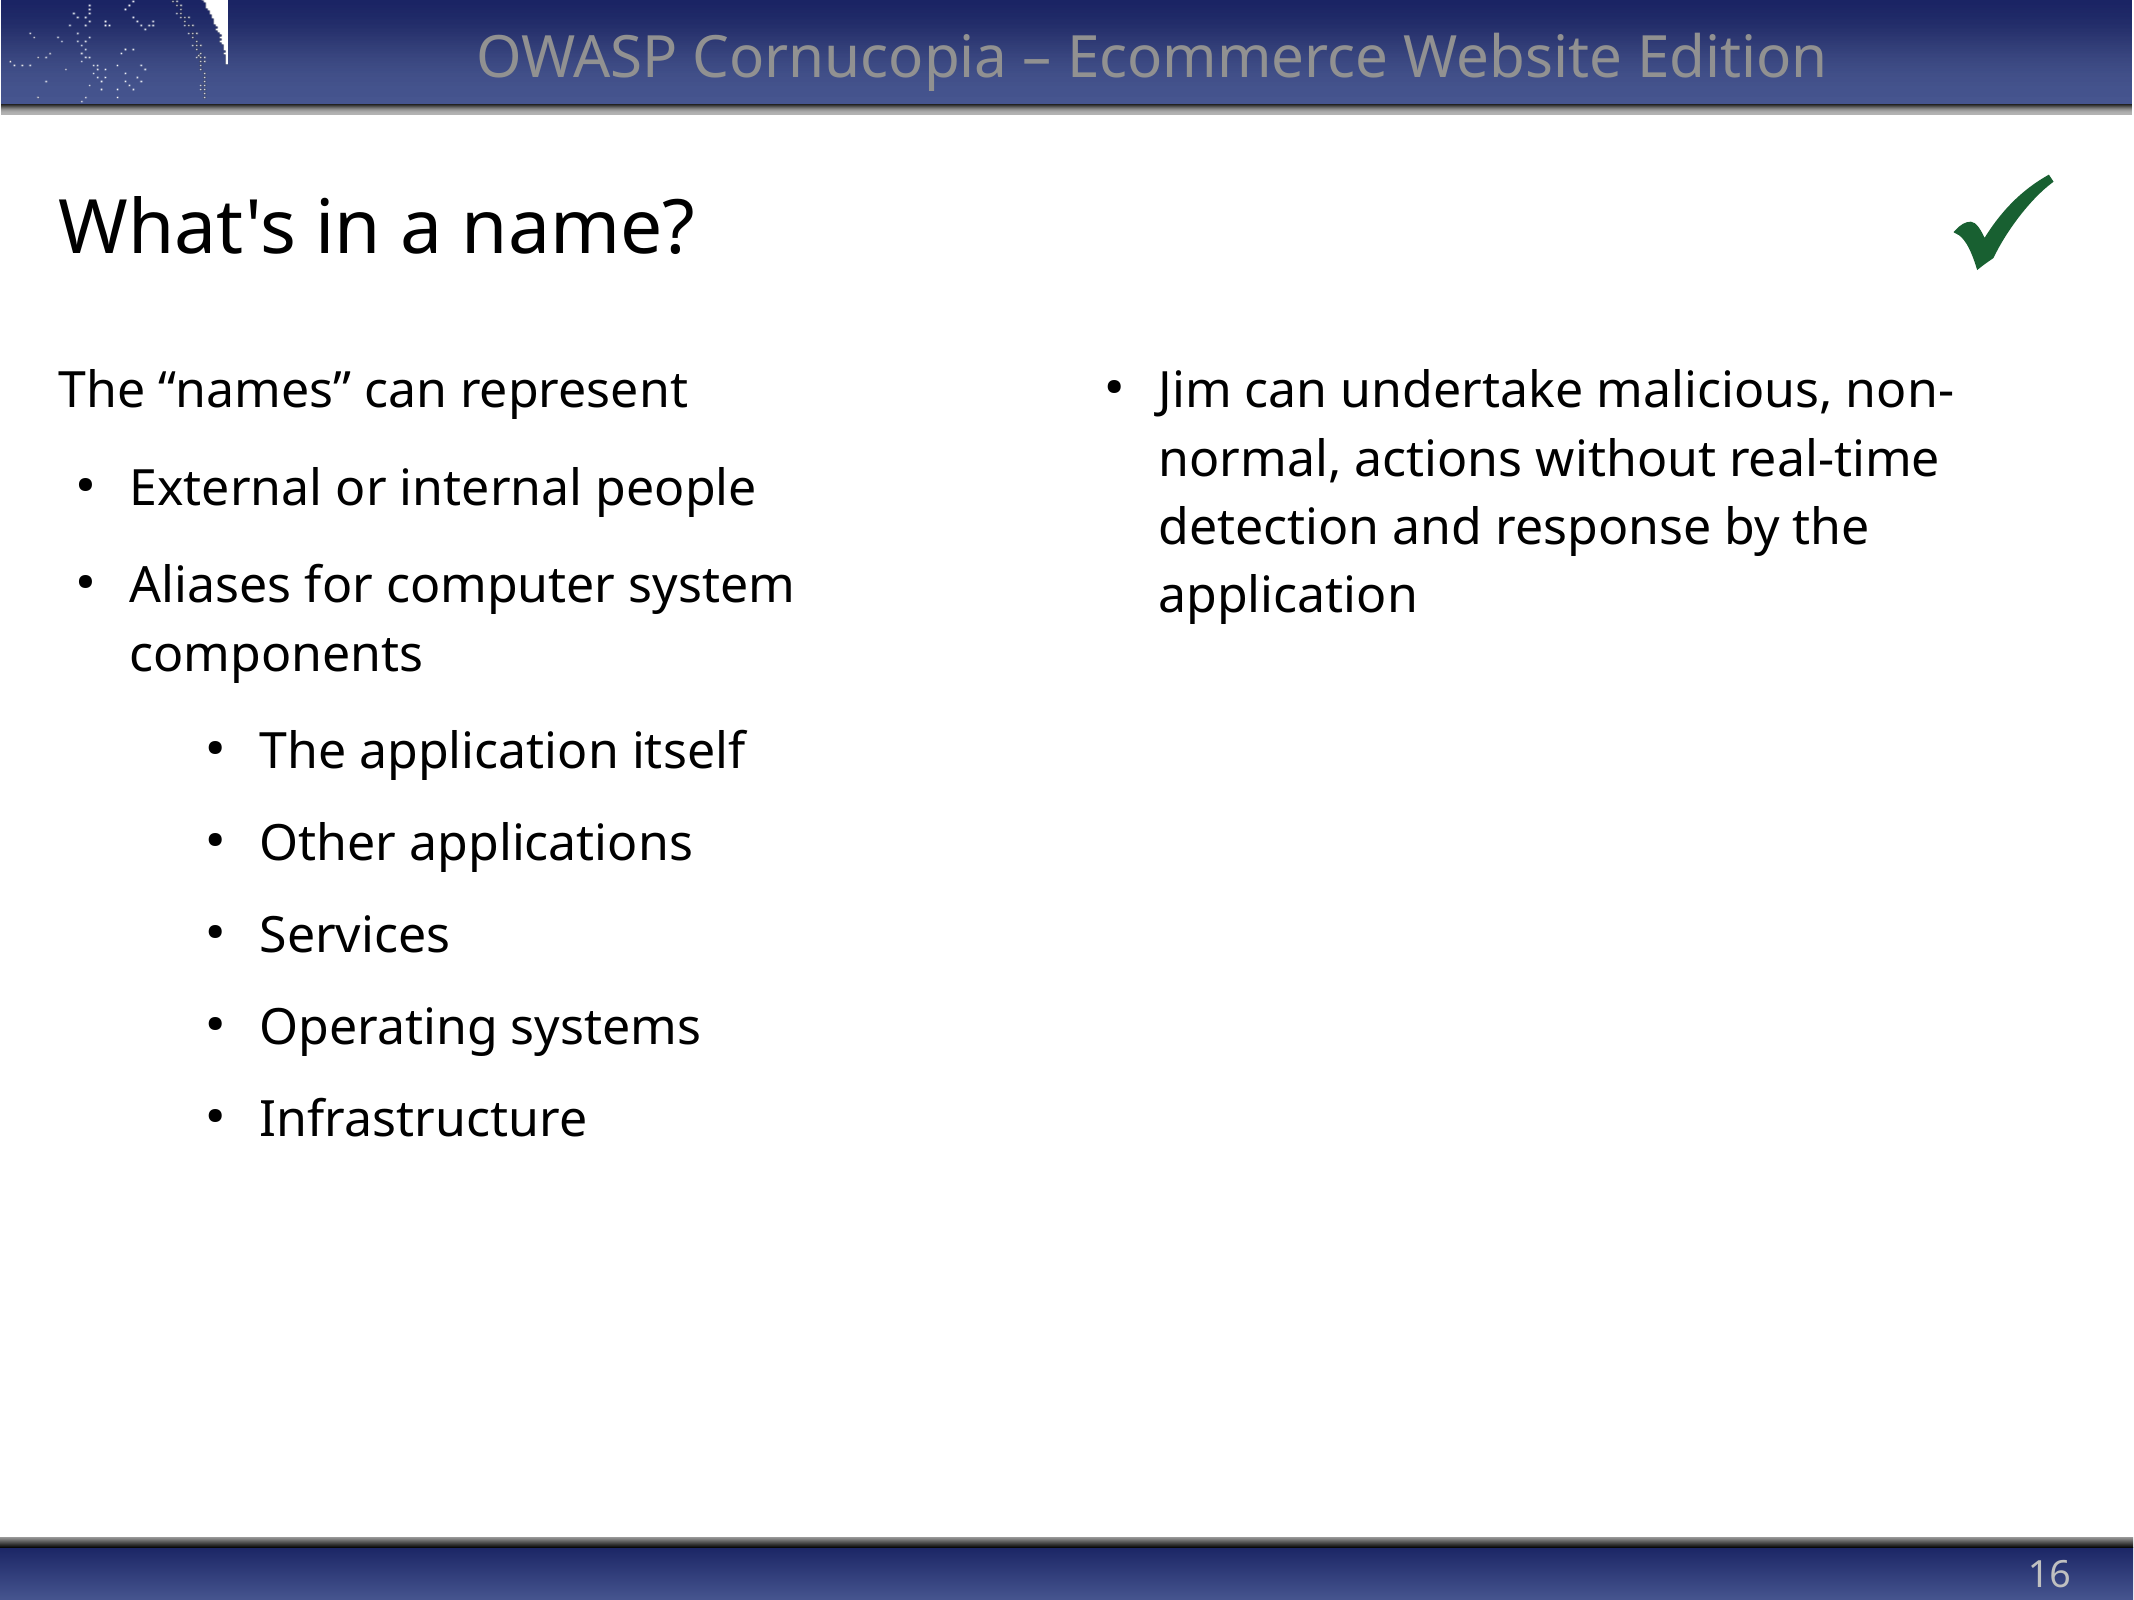

# What's in a name?
ü
The “names” can represent
External or internal people
Aliases for computer system components
The application itself
Other applications
Services
Operating systems
Infrastructure
Jim can undertake malicious, non-normal, actions without real-time detection and response by the application